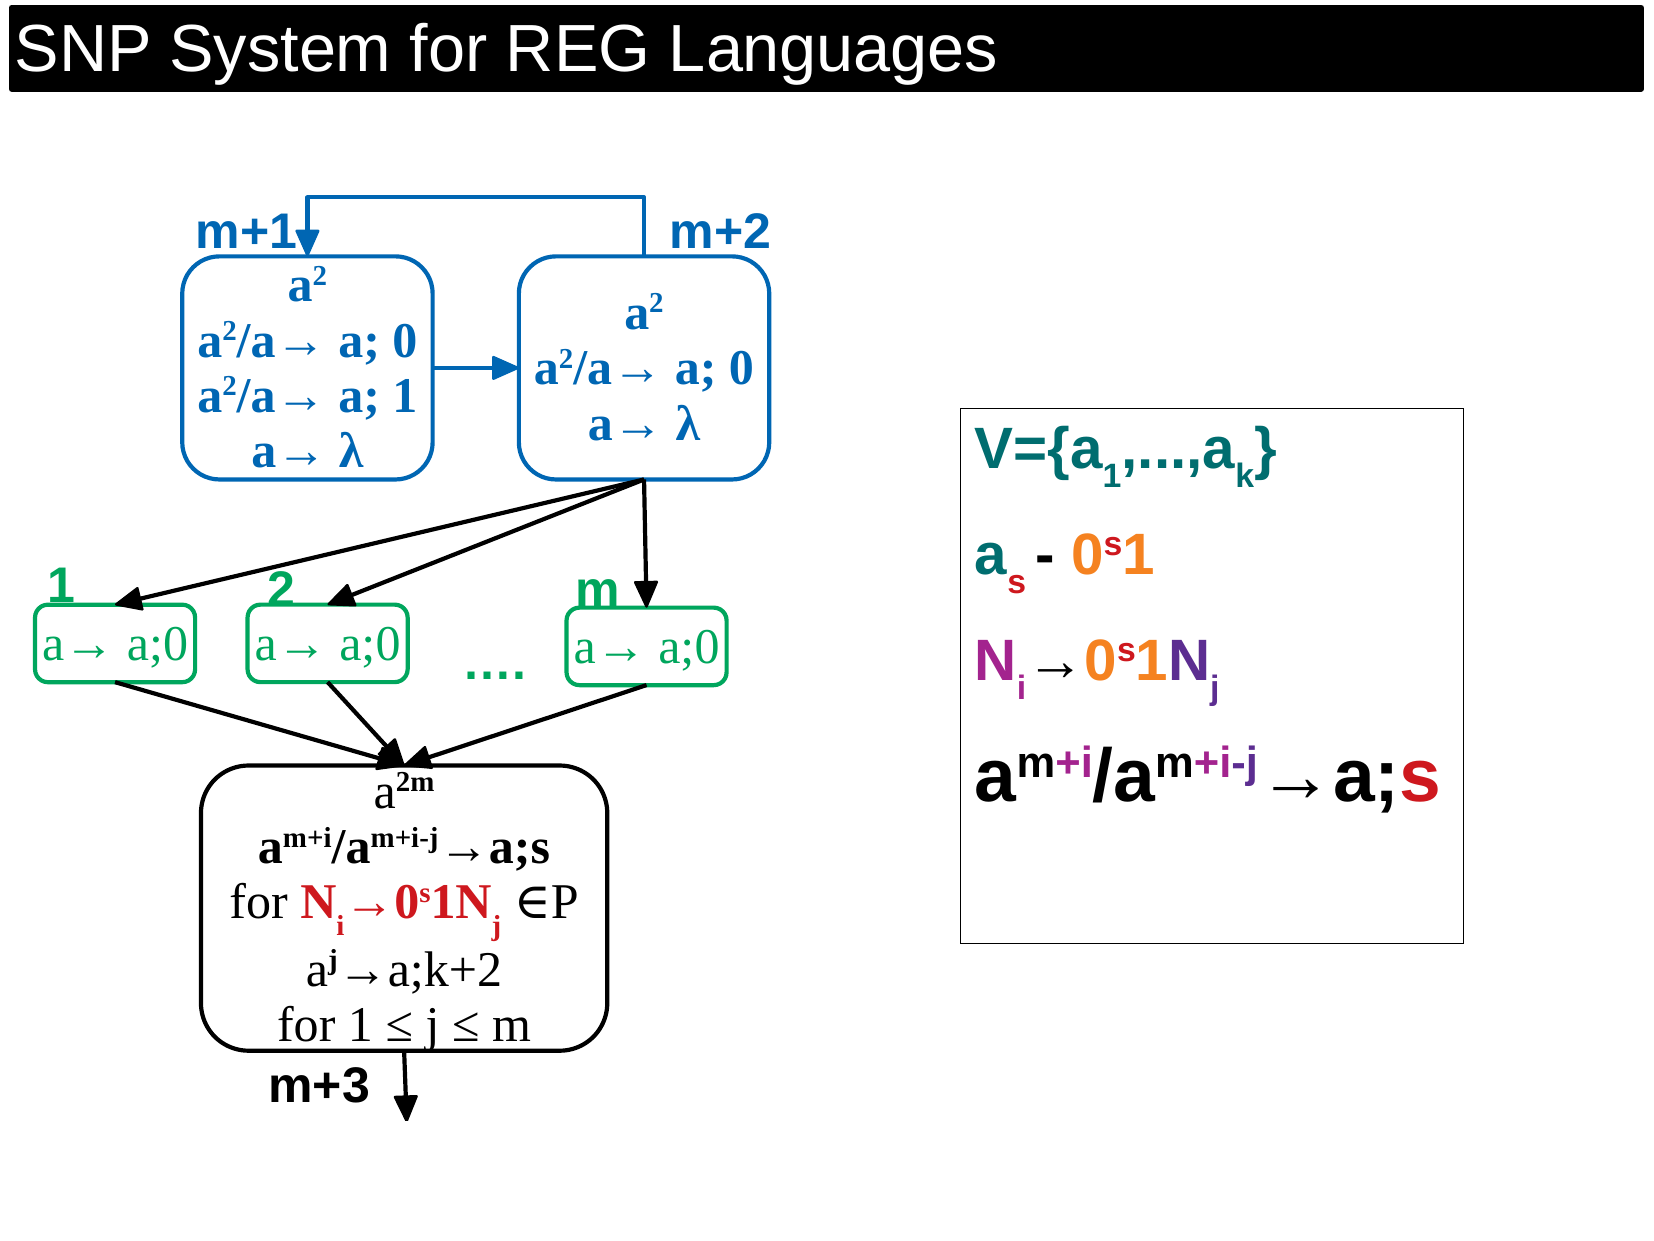

# SNP System for REG Languages
m+1
m+2
a2
a2/a→ a; 0
a2/a→ a; 1
a→ λ
a2
a2/a→ a; 0
a→ λ
V={a1,...,ak}
as - 0s1
Ni→0s1Nj
am+i/am+i-j→a;s
1
2
m
a→ a;0
a→ a;0
a→ a;0
….
a2m
am+i/am+i-j→a;s
for Ni→0s1Nj ∈P
aj→a;k+2
for 1 ≤ j ≤ m
m+3